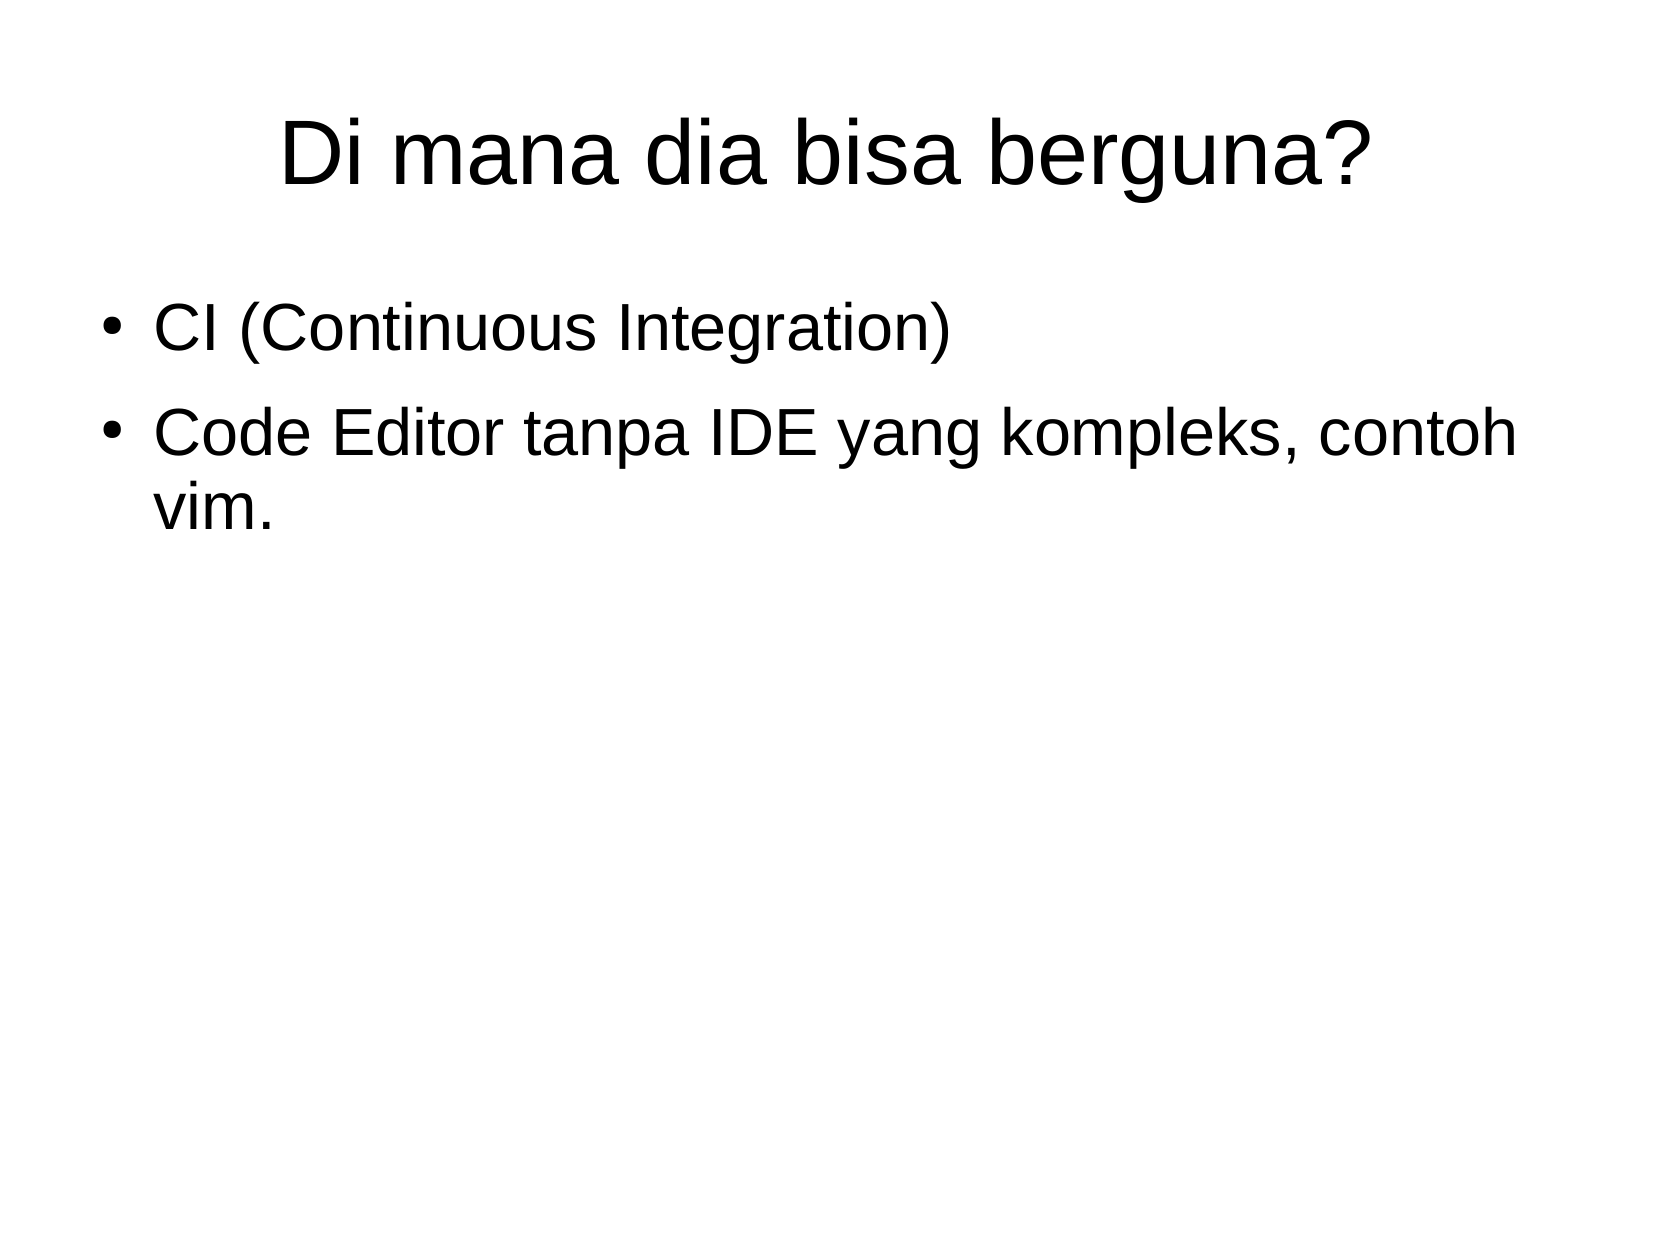

# Di mana dia bisa berguna?
CI (Continuous Integration)
Code Editor tanpa IDE yang kompleks, contoh vim.